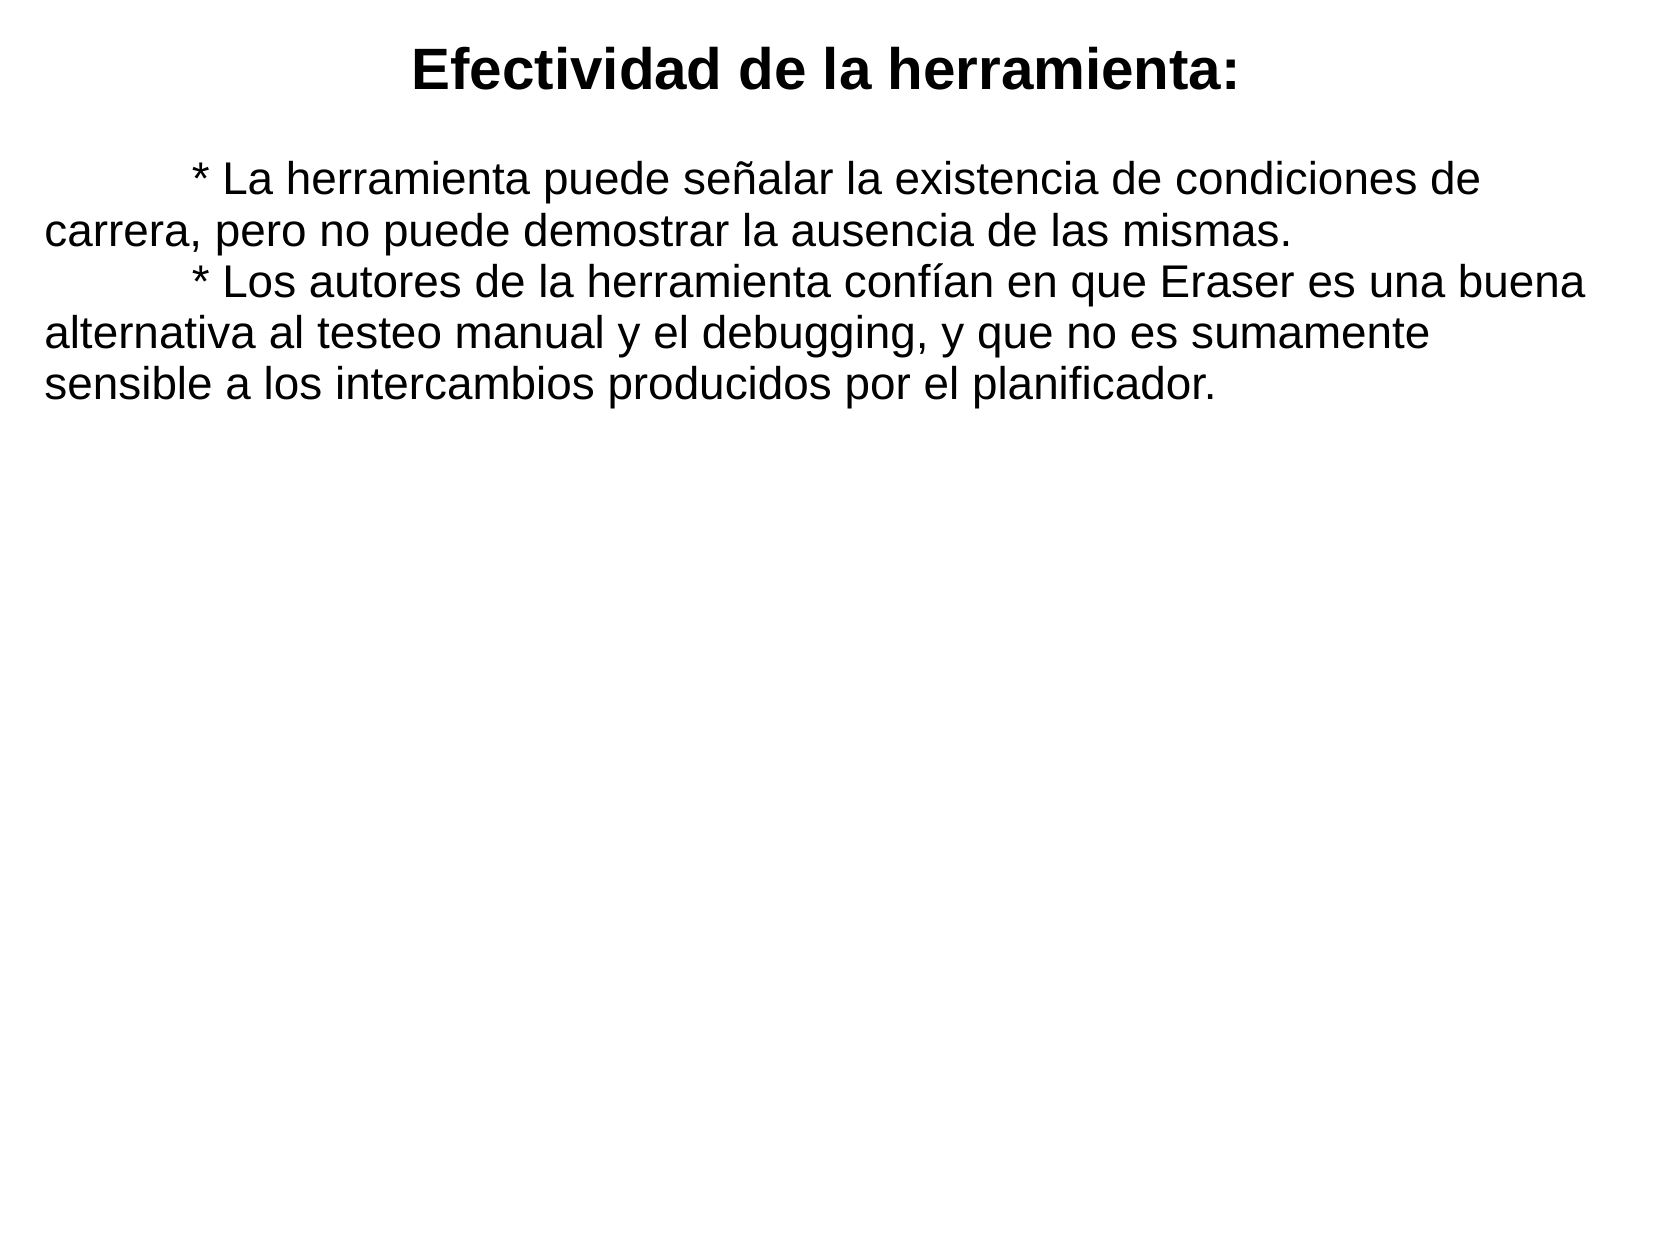

Efectividad de la herramienta:
		* La herramienta puede señalar la existencia de condiciones de carrera, pero no puede demostrar la ausencia de las mismas.
		* Los autores de la herramienta confían en que Eraser es una buena alternativa al testeo manual y el debugging, y que no es sumamente sensible a los intercambios producidos por el planificador.